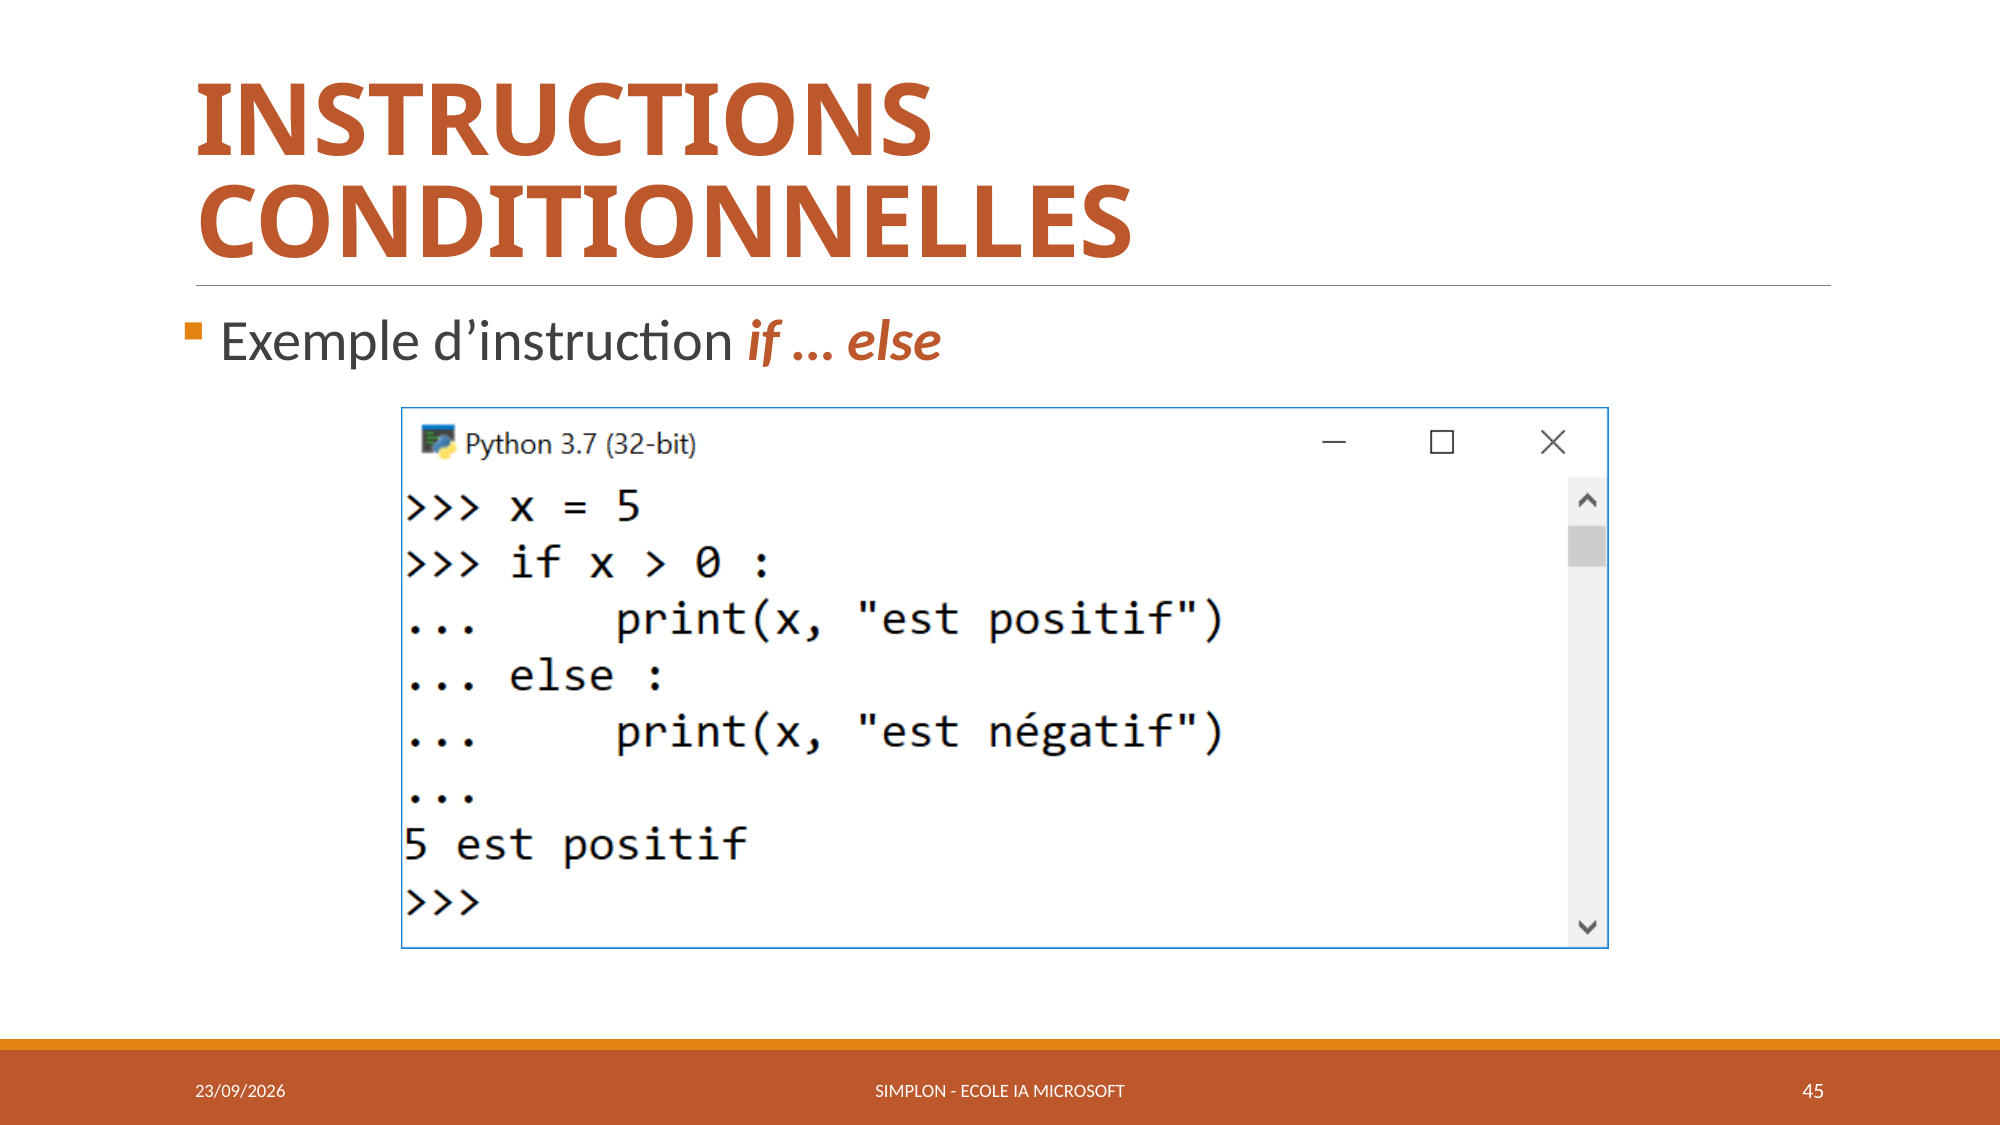

# INSTRUCTIONS CONDITIONNELLES
 Exemple d’instruction if … else
Simplon - Ecole IA Microsoft